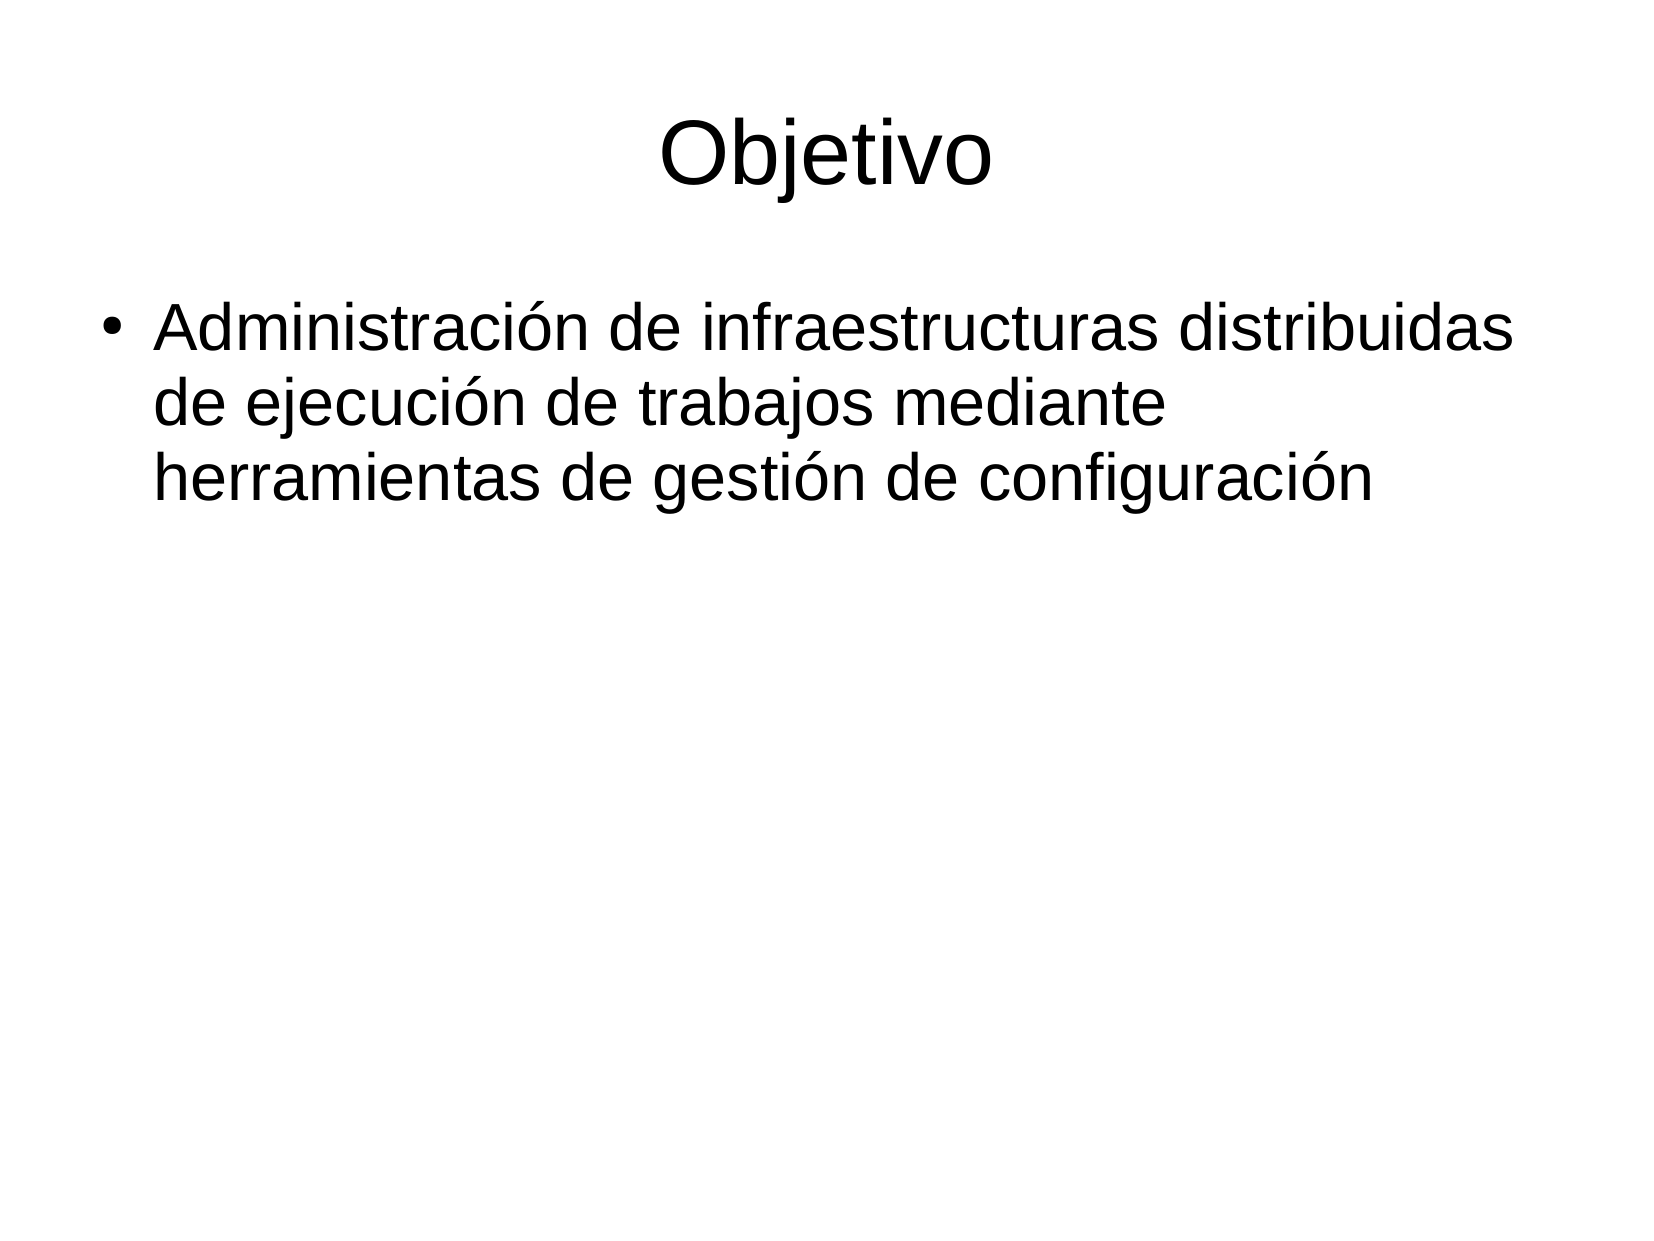

# Objetivo
Administración de infraestructuras distribuidas de ejecución de trabajos mediante herramientas de gestión de configuración